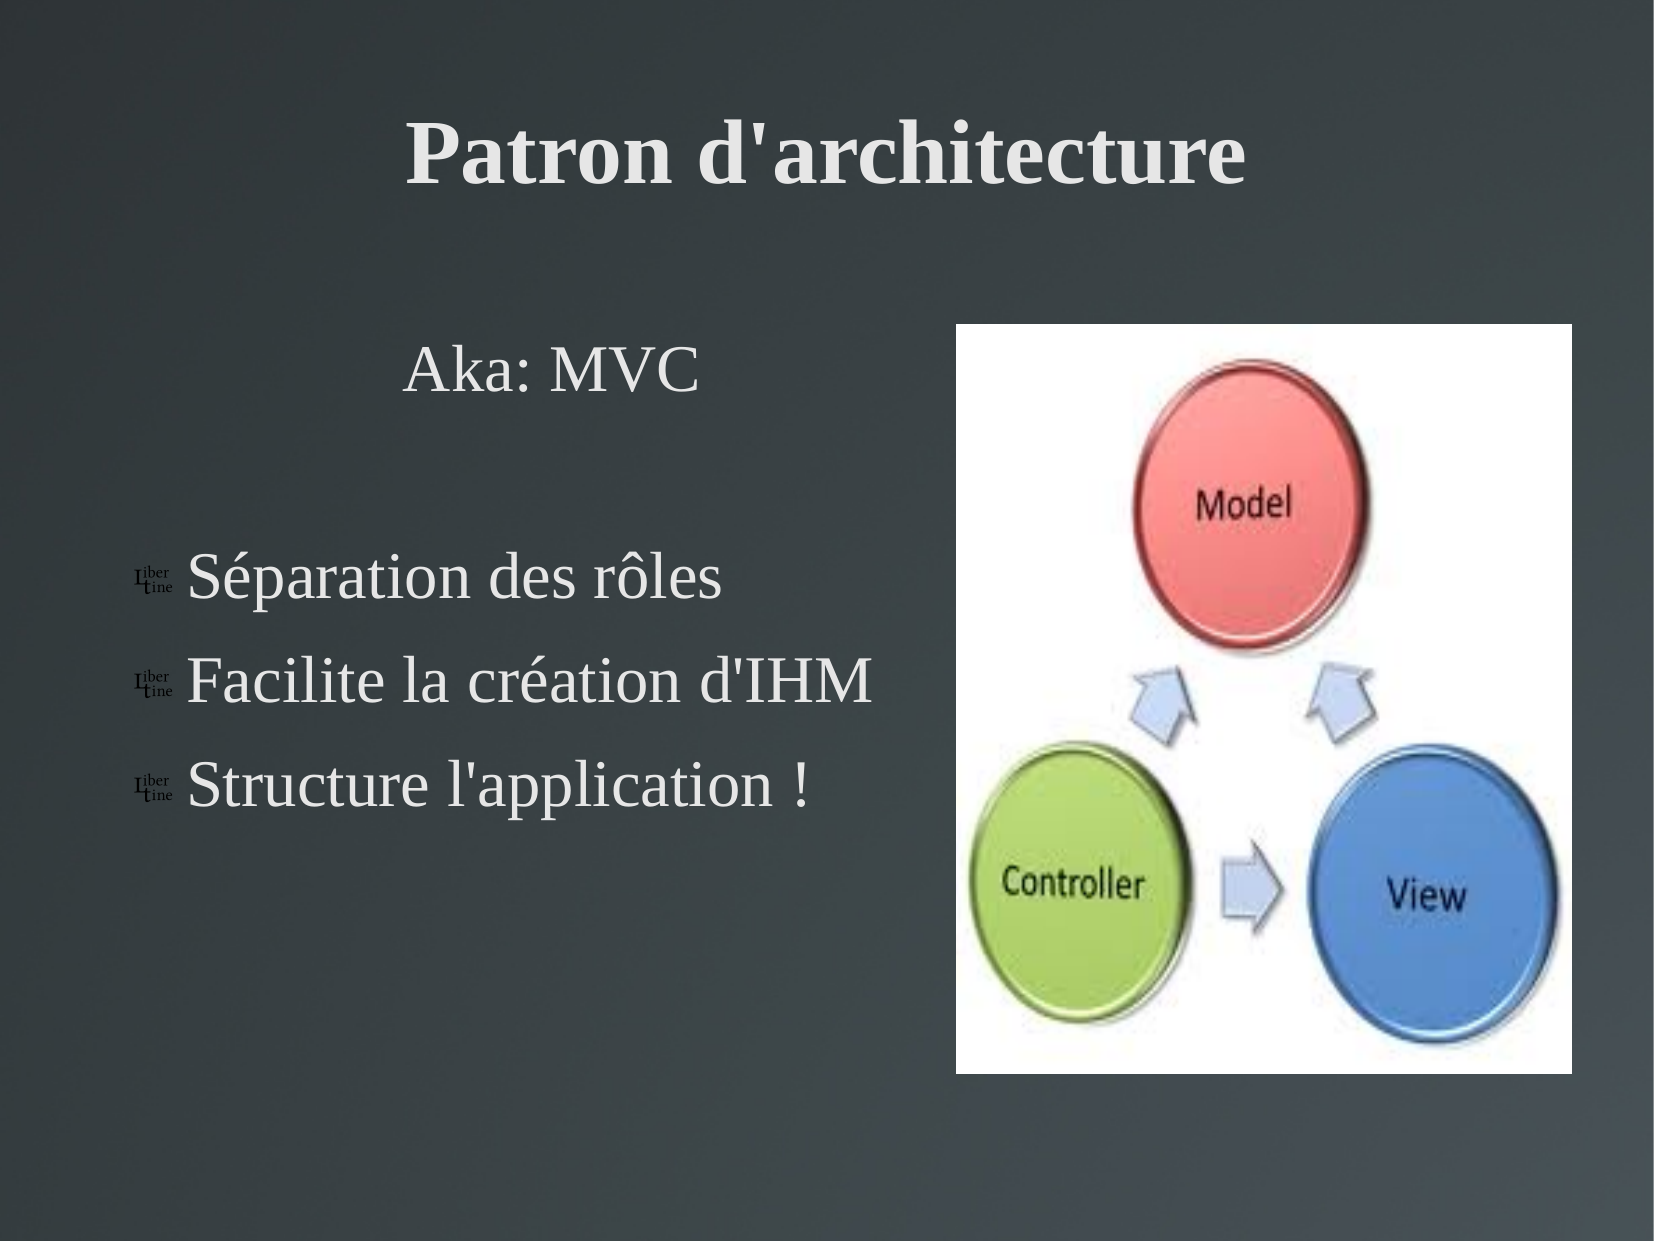

Patron d'architecture
Aka: MVC
Séparation des rôles
Facilite la création d'IHM
Structure l'application !